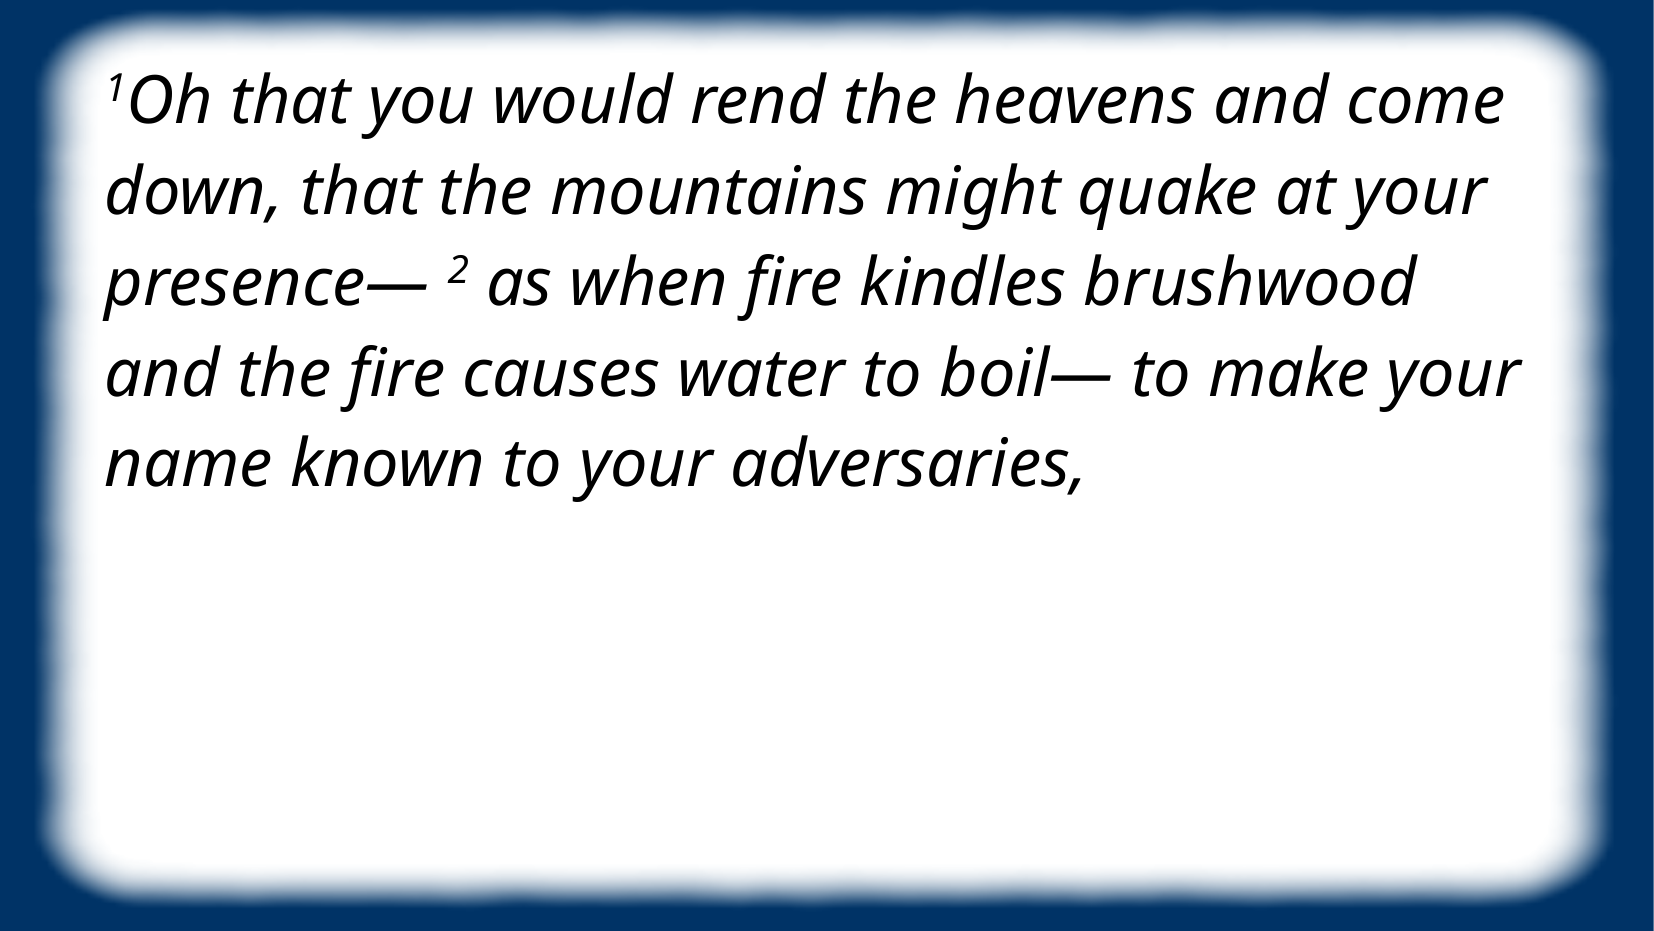

1Oh that you would rend the heavens and come down, that the mountains might quake at your presence— 2 as when fire kindles brushwood
and the fire causes water to boil— to make your name known to your adversaries,